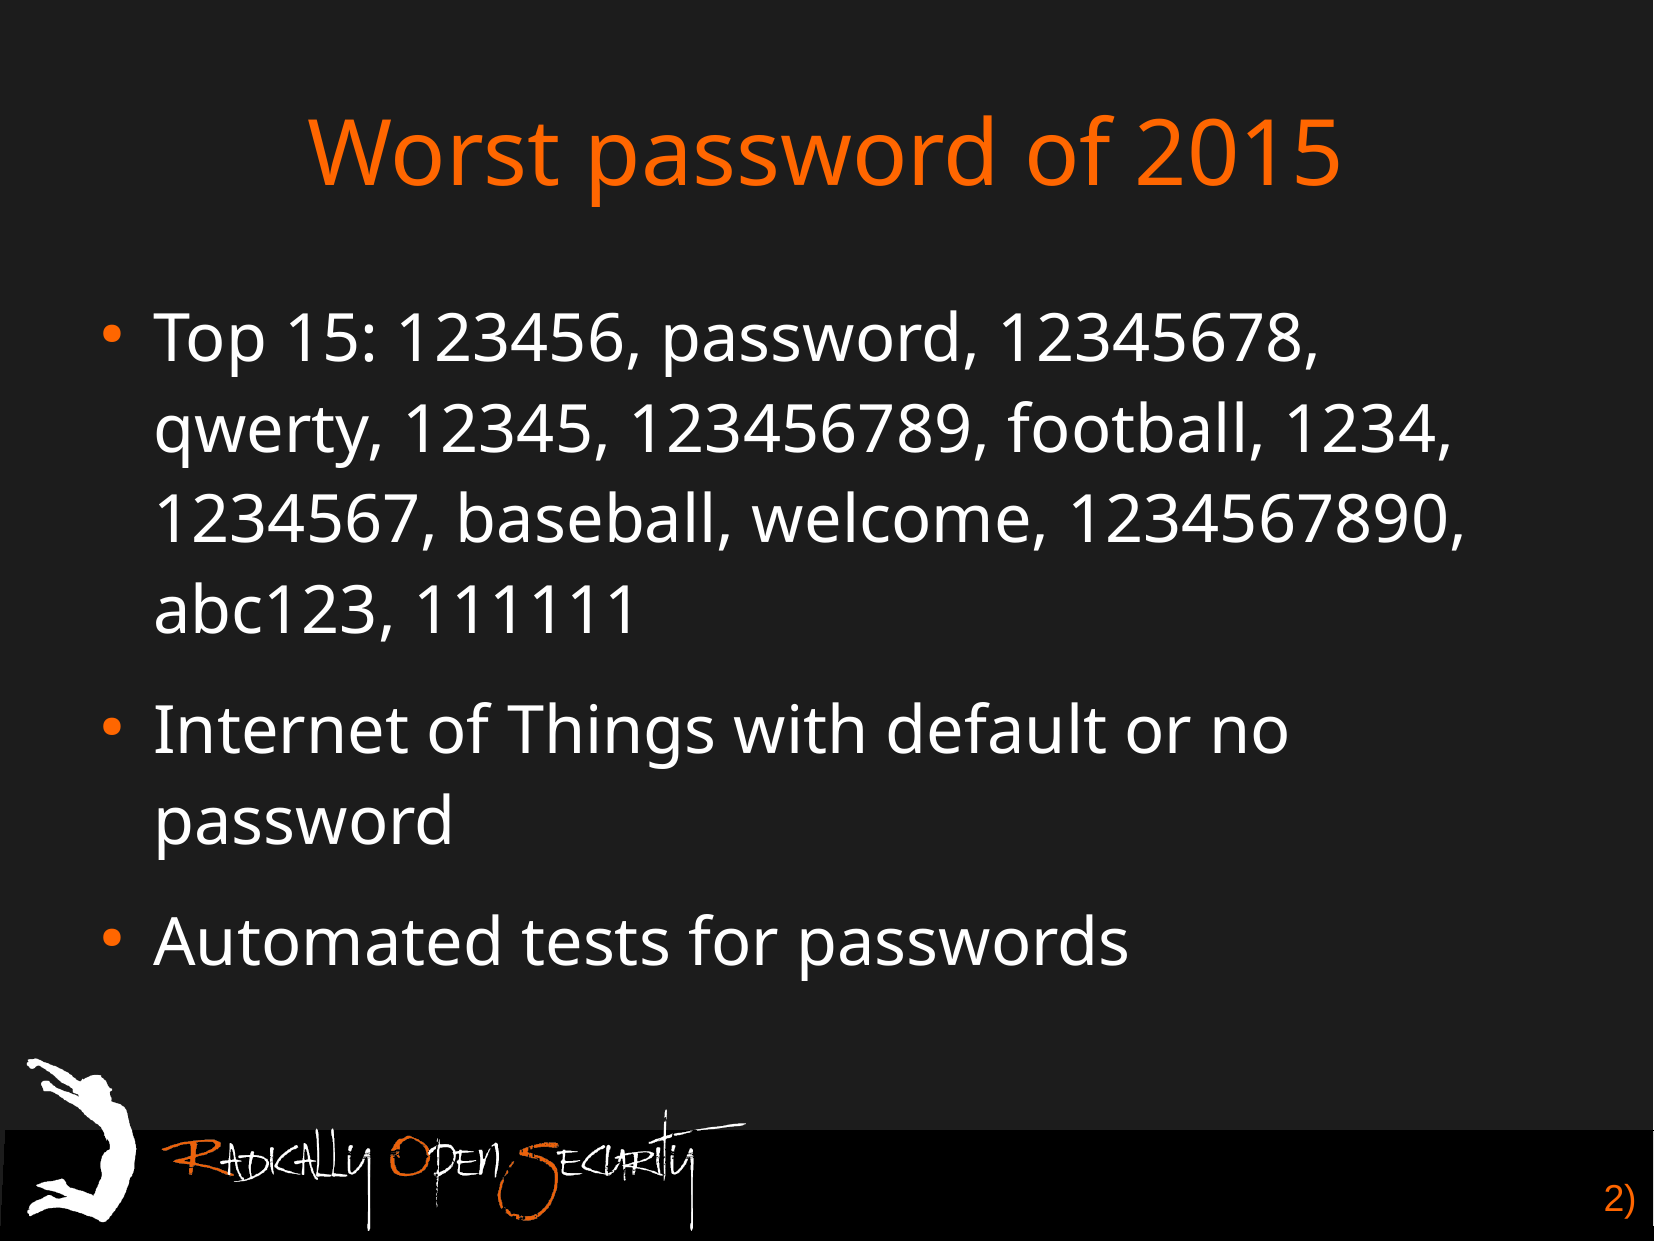

# Worst password of 2015
Top 15: 123456, password, 12345678, qwerty, 12345, 123456789, football, 1234, 1234567, baseball, welcome, 1234567890, abc123, 111111
Internet of Things with default or no password
Automated tests for passwords
2)